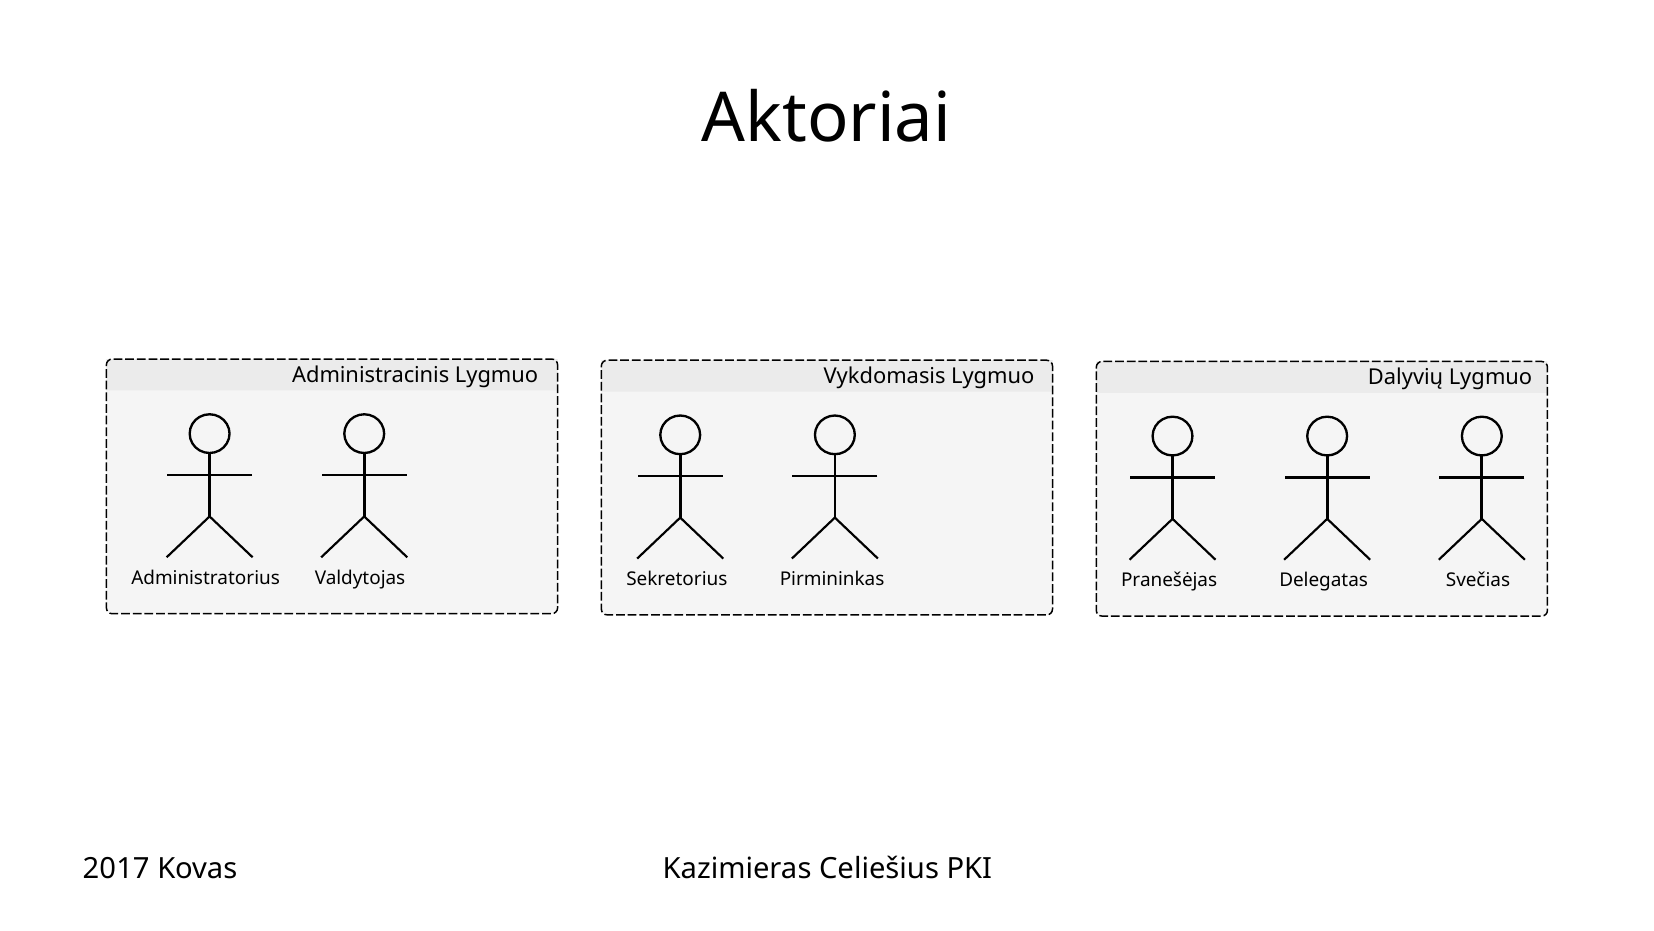

# Aktoriai
2017 Kovas
Kazimieras Celiešius PKI